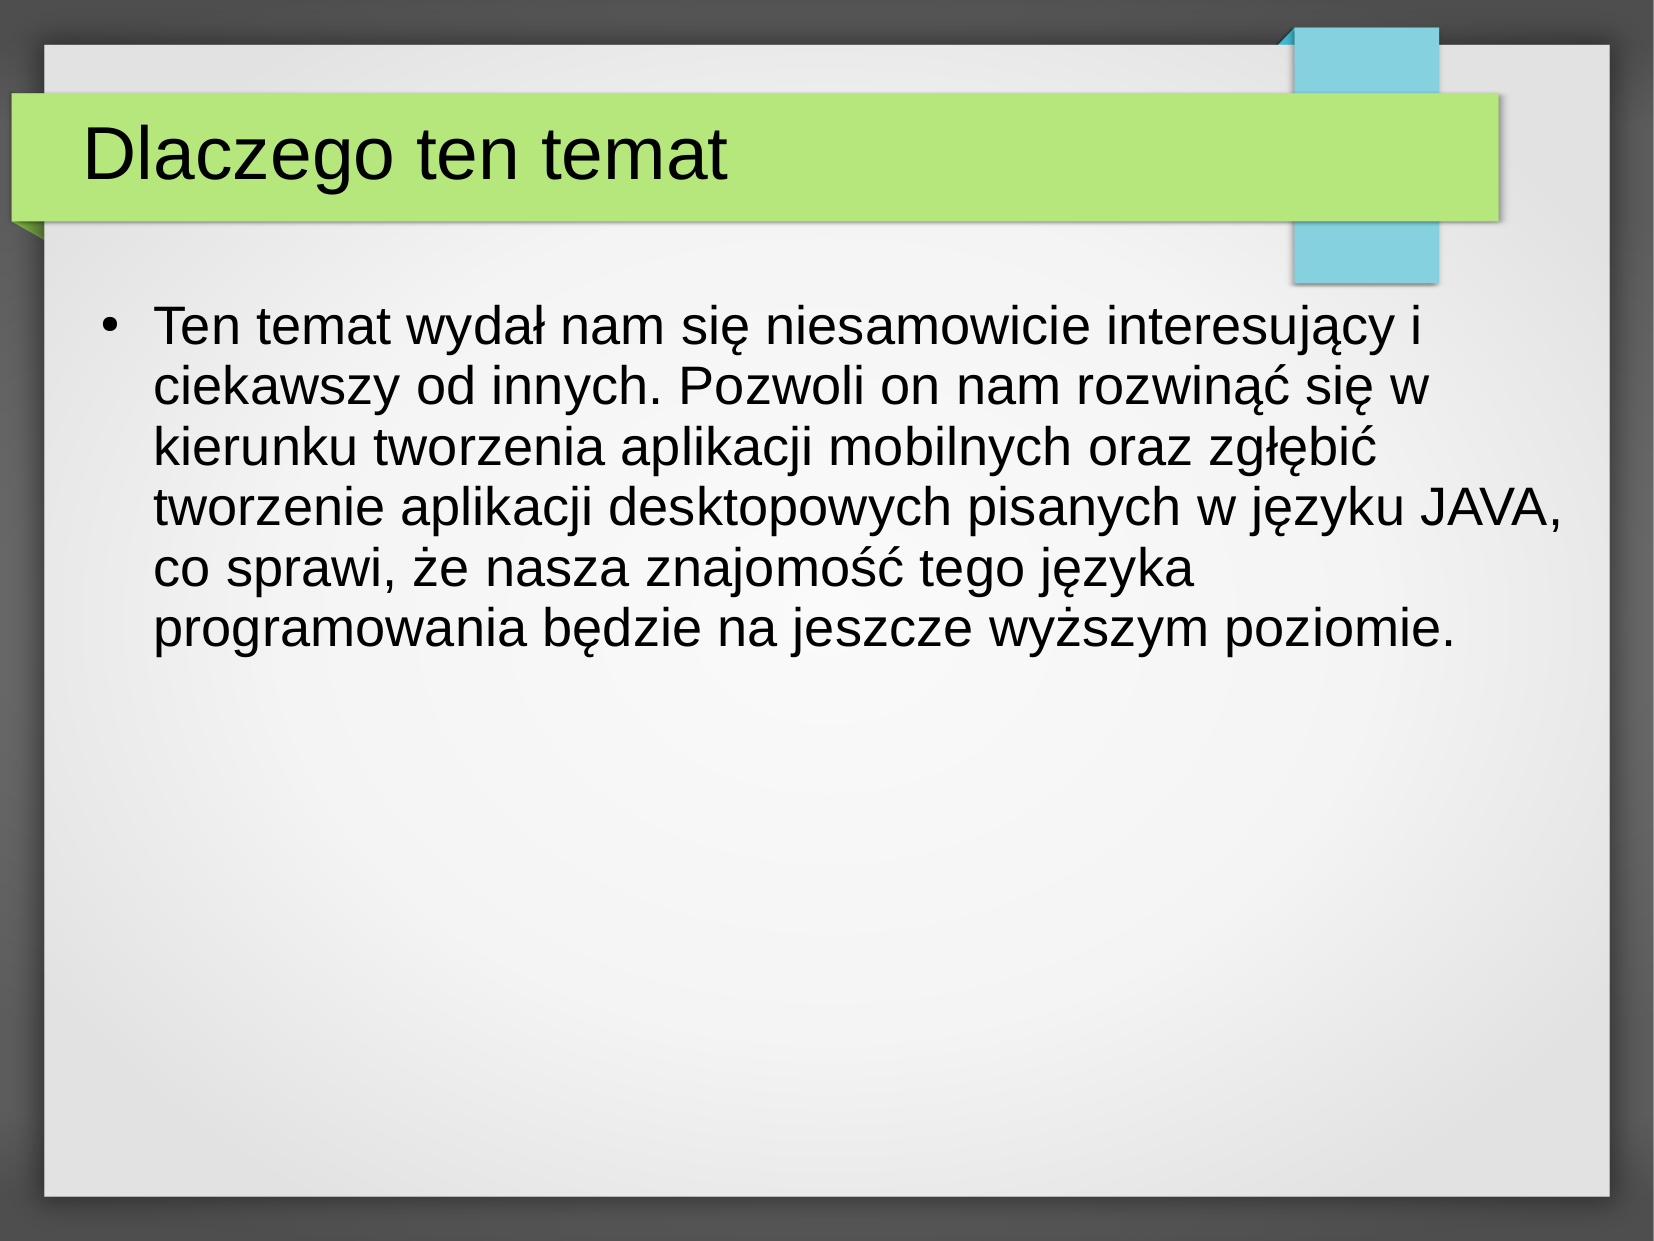

# Dlaczego ten temat
Ten temat wydał nam się niesamowicie interesujący i ciekawszy od innych. Pozwoli on nam rozwinąć się w kierunku tworzenia aplikacji mobilnych oraz zgłębić tworzenie aplikacji desktopowych pisanych w języku JAVA, co sprawi, że nasza znajomość tego języka programowania będzie na jeszcze wyższym poziomie.